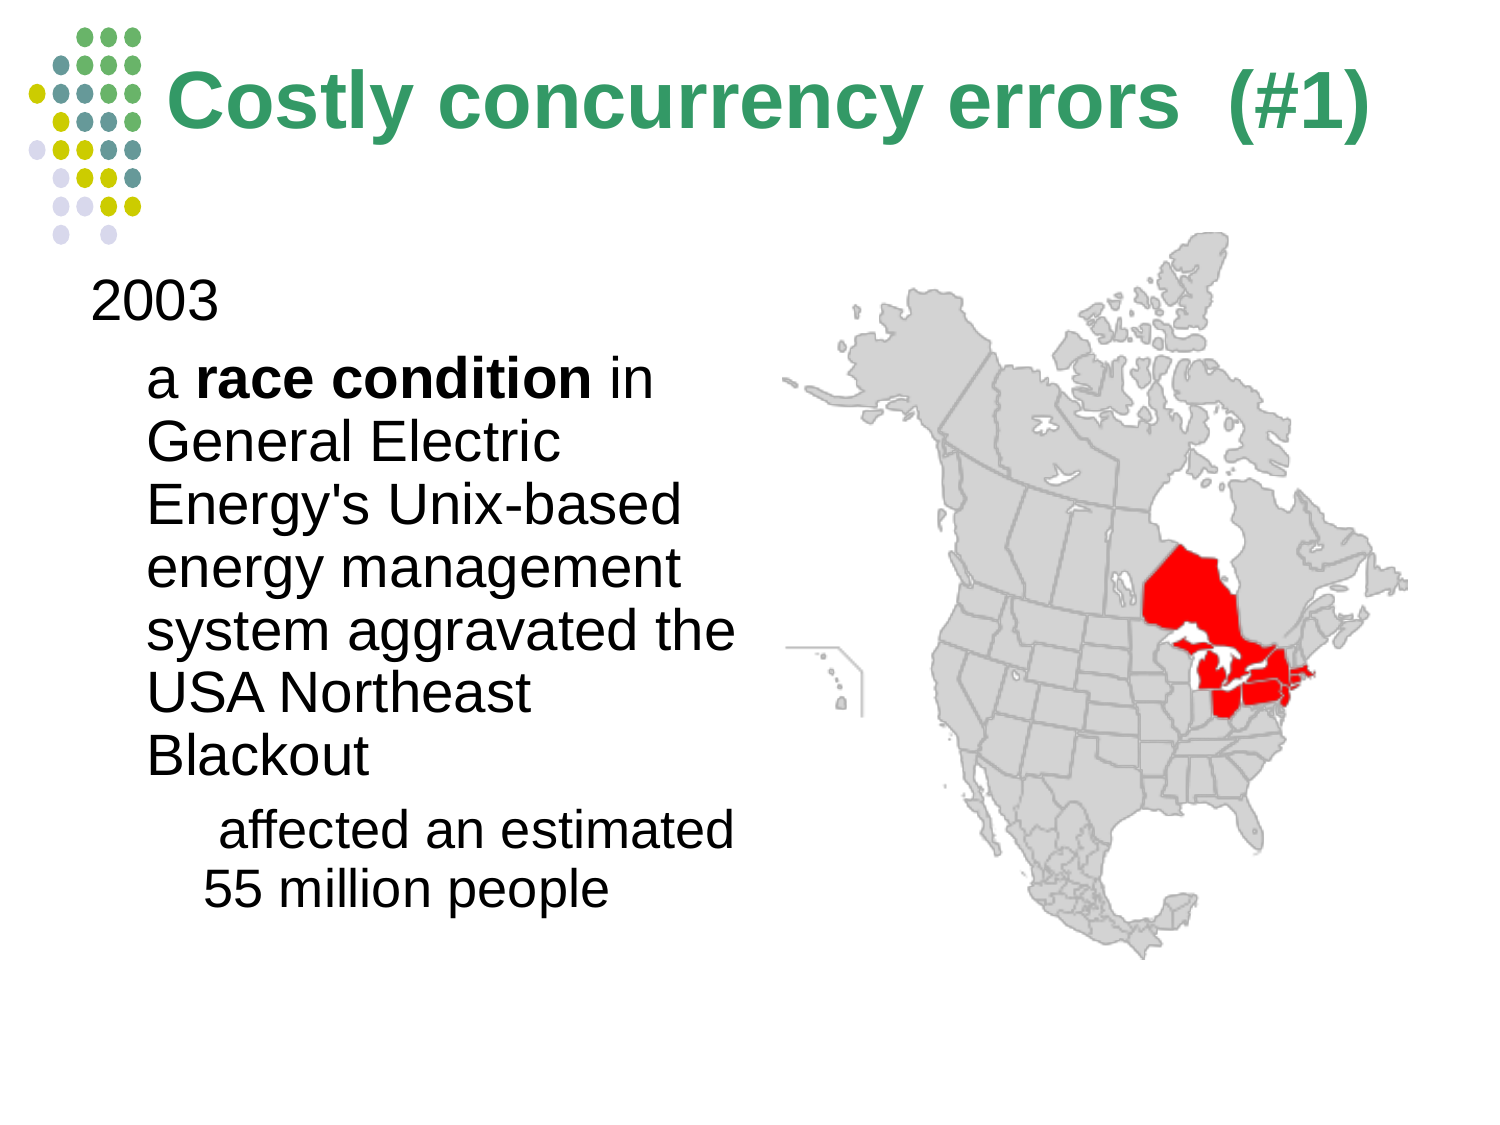

# Costly concurrency errors (#1)
2003
	a race condition in General Electric Energy's Unix-based energy management system aggravated the USA Northeast Blackout
	 affected an estimated 55 million people